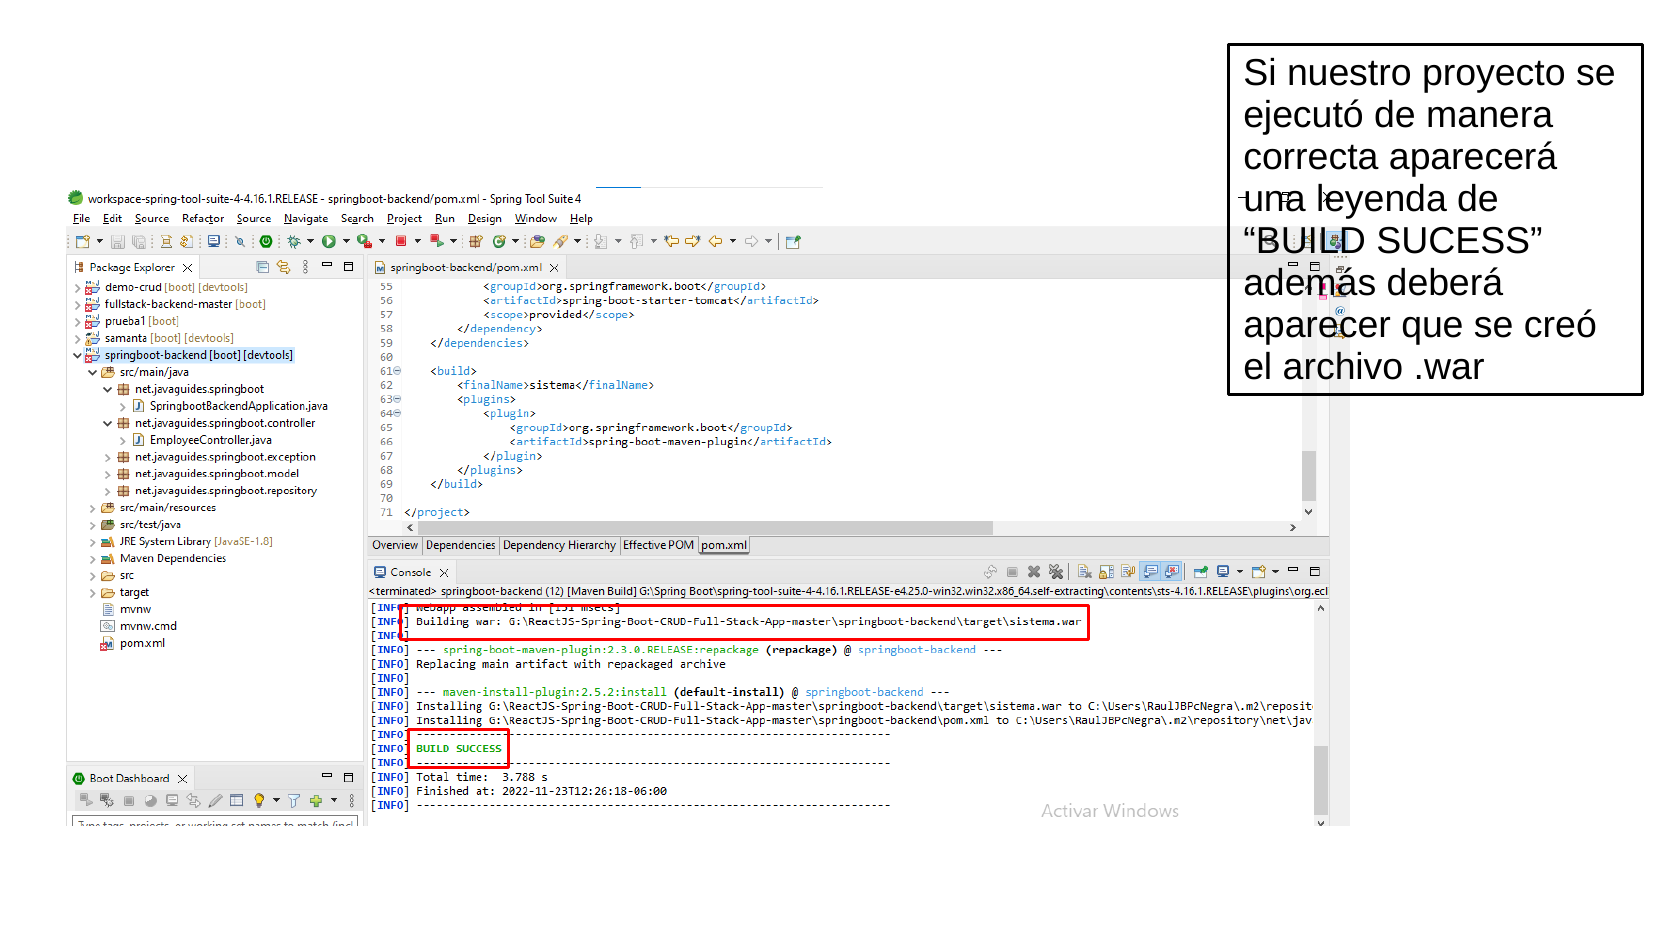

#
Si nuestro proyecto se ejecutó de manera correcta aparecerá una leyenda de “BUILD SUCESS” además deberá aparecer que se creó el archivo .war